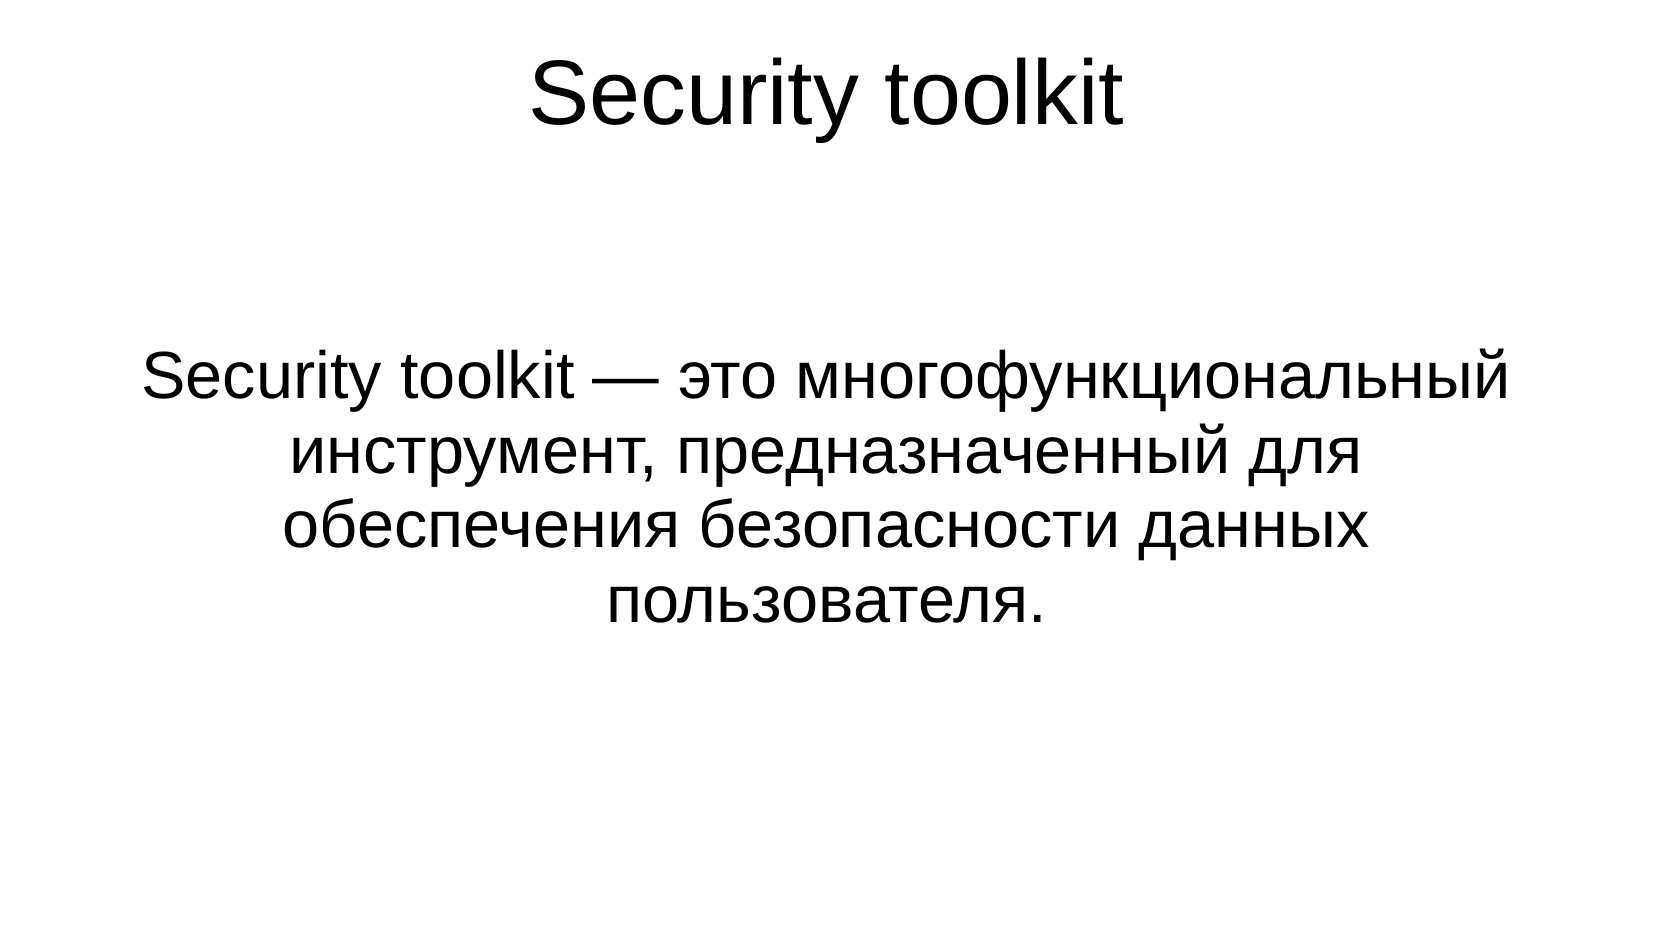

# Security toolkit
Security toolkit — это многофункциональный инструмент, предназначенный для обеспечения безопасности данных пользователя.